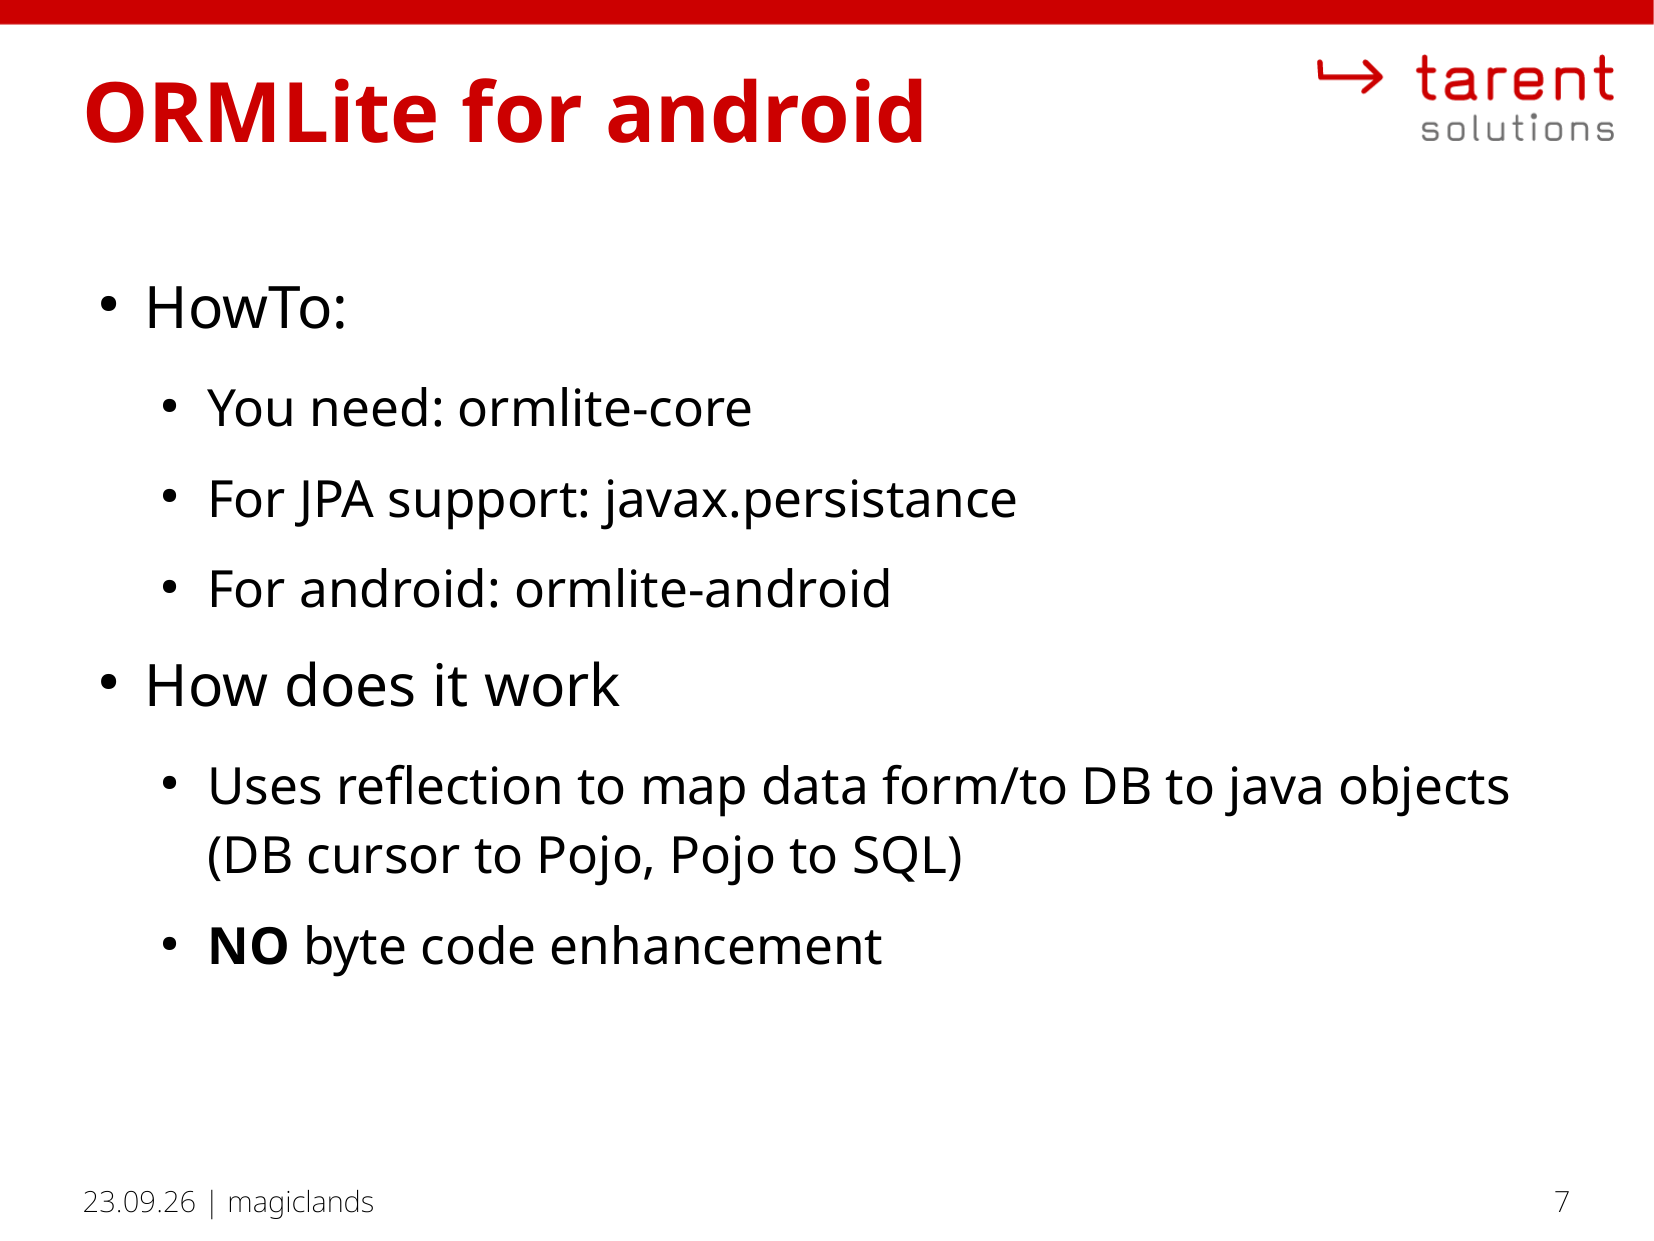

# ORMLite for android
HowTo:
You need: ormlite-core
For JPA support: javax.persistance
For android: ormlite-android
How does it work
Uses reflection to map data form/to DB to java objects (DB cursor to Pojo, Pojo to SQL)
NO byte code enhancement
7